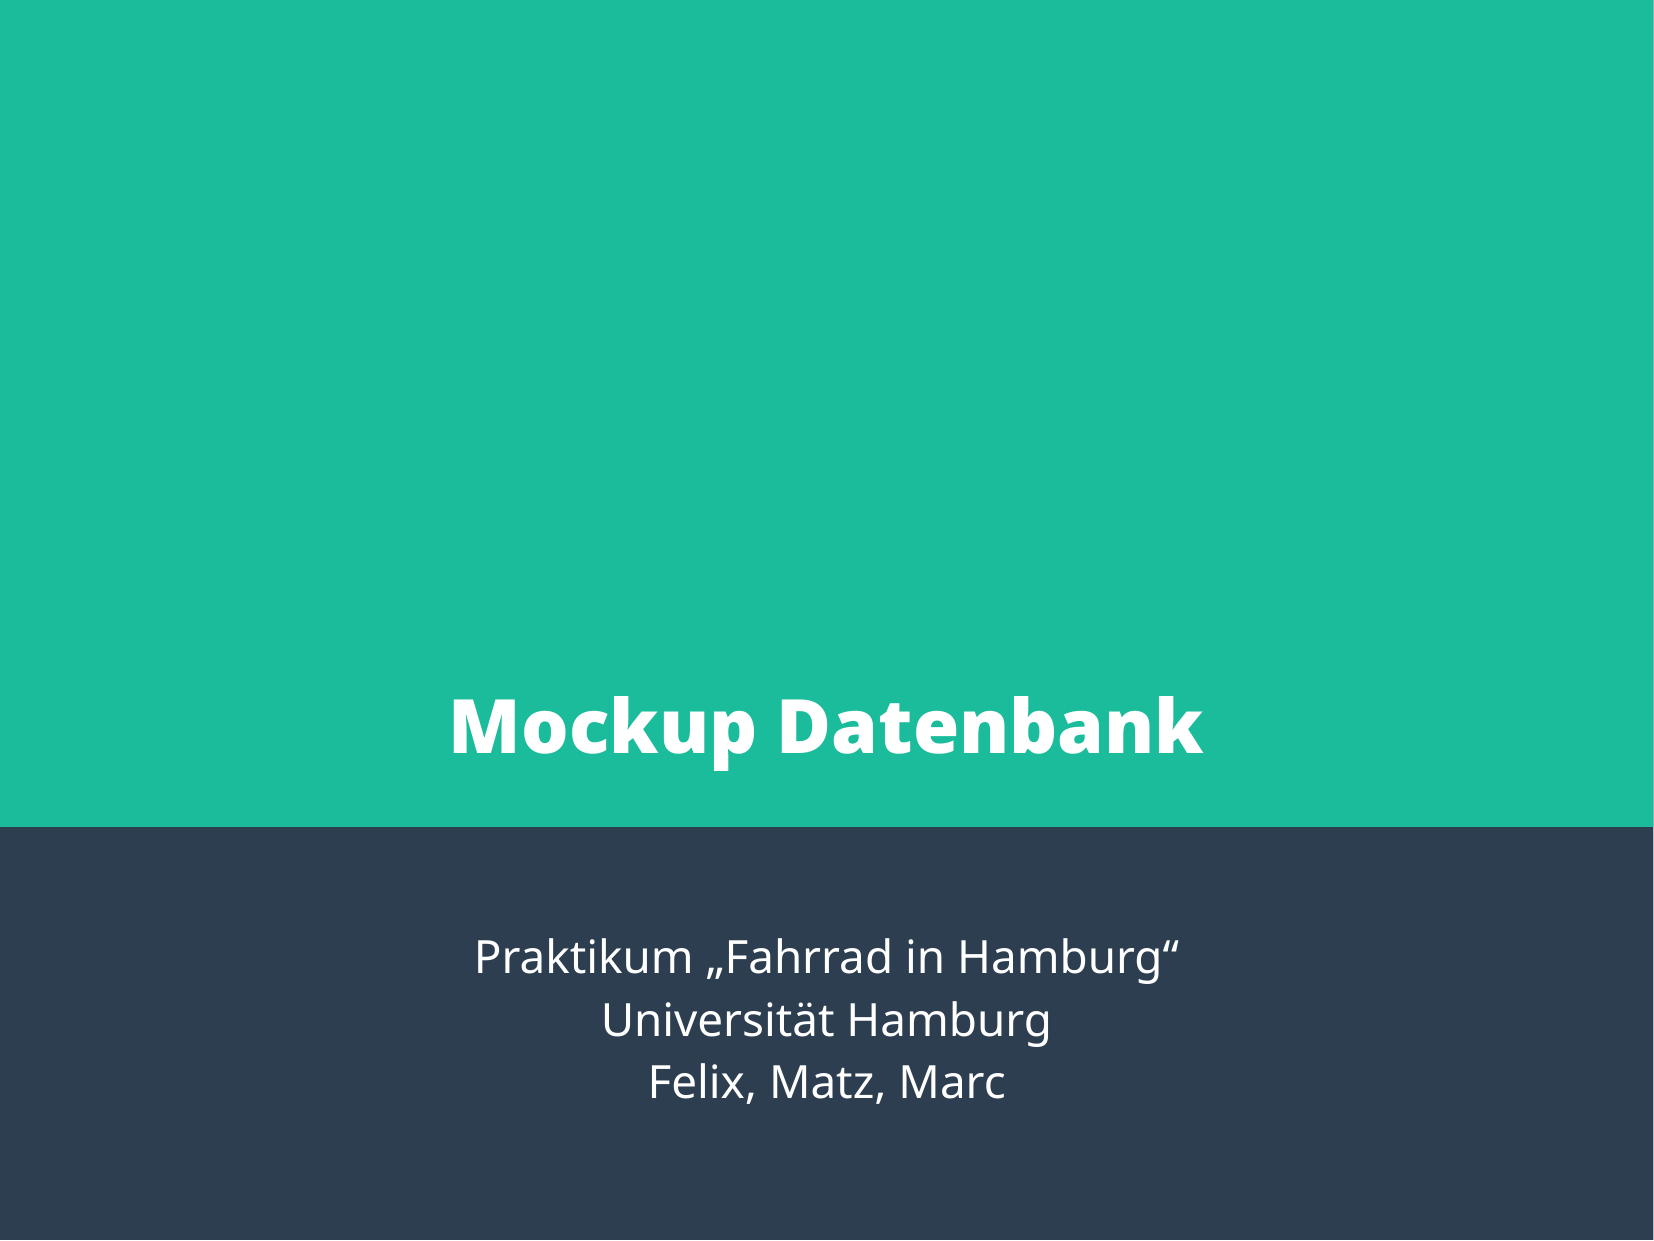

# Mockup Datenbank
Praktikum „Fahrrad in Hamburg“
Universität Hamburg
Felix, Matz, Marc